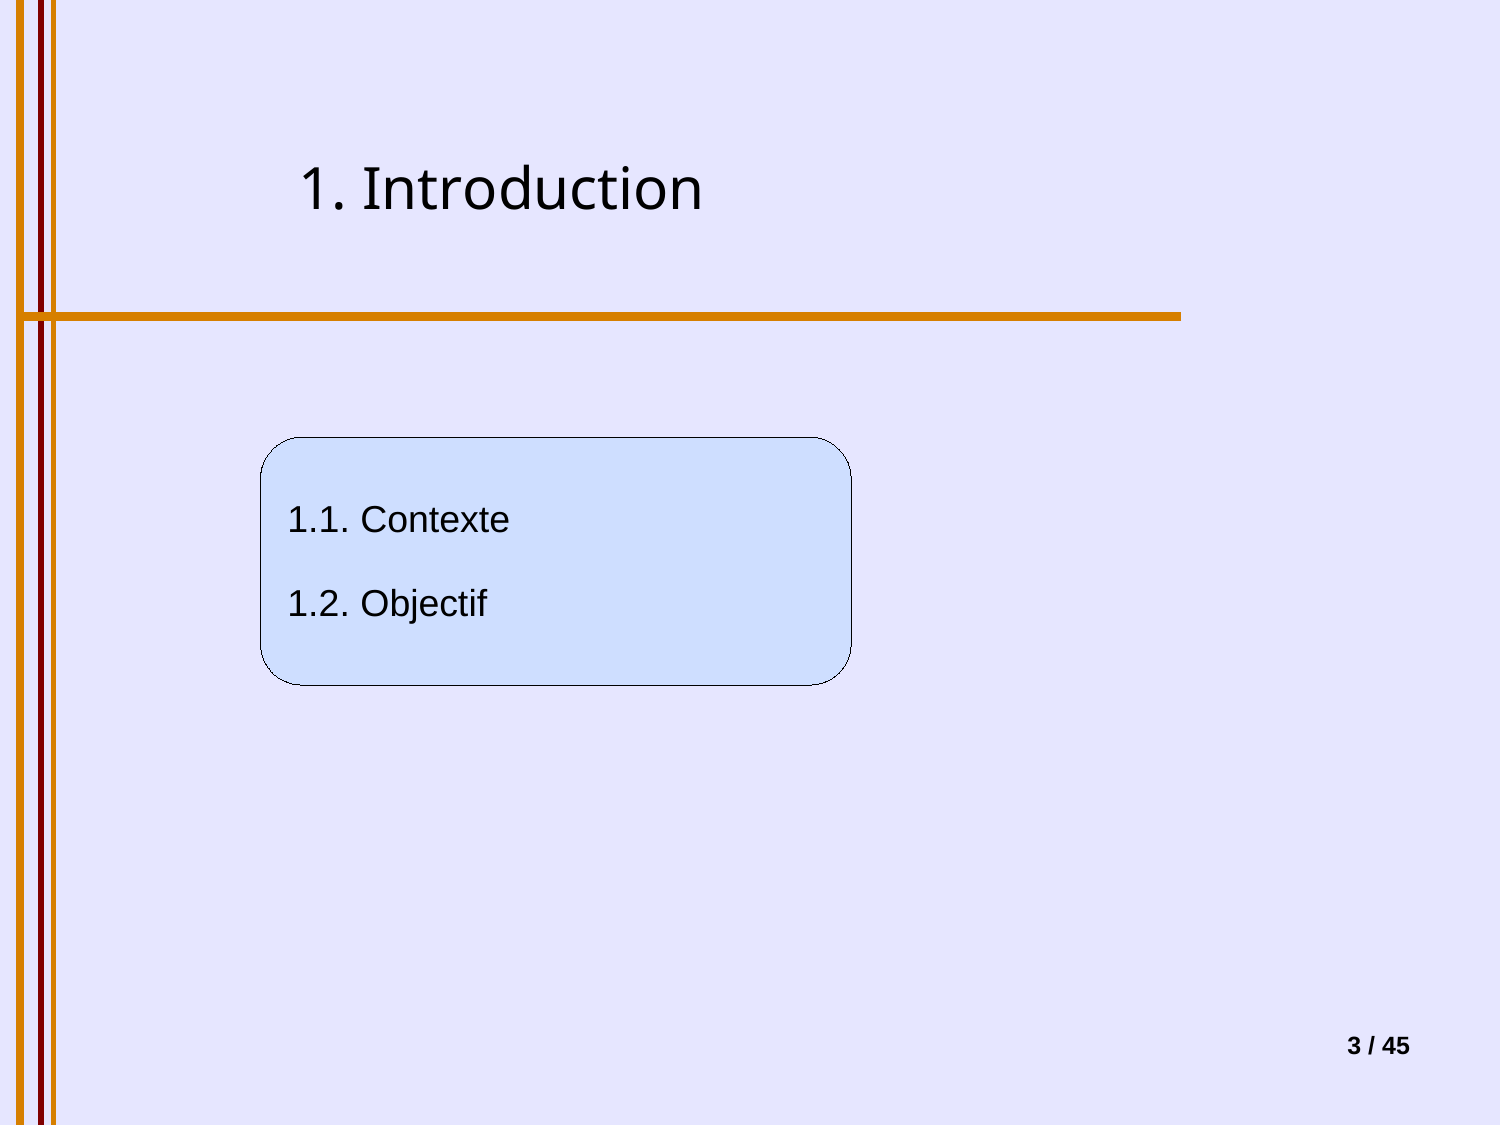

# 1. Introduction
1.1. Contexte
1.2. Objectif
3